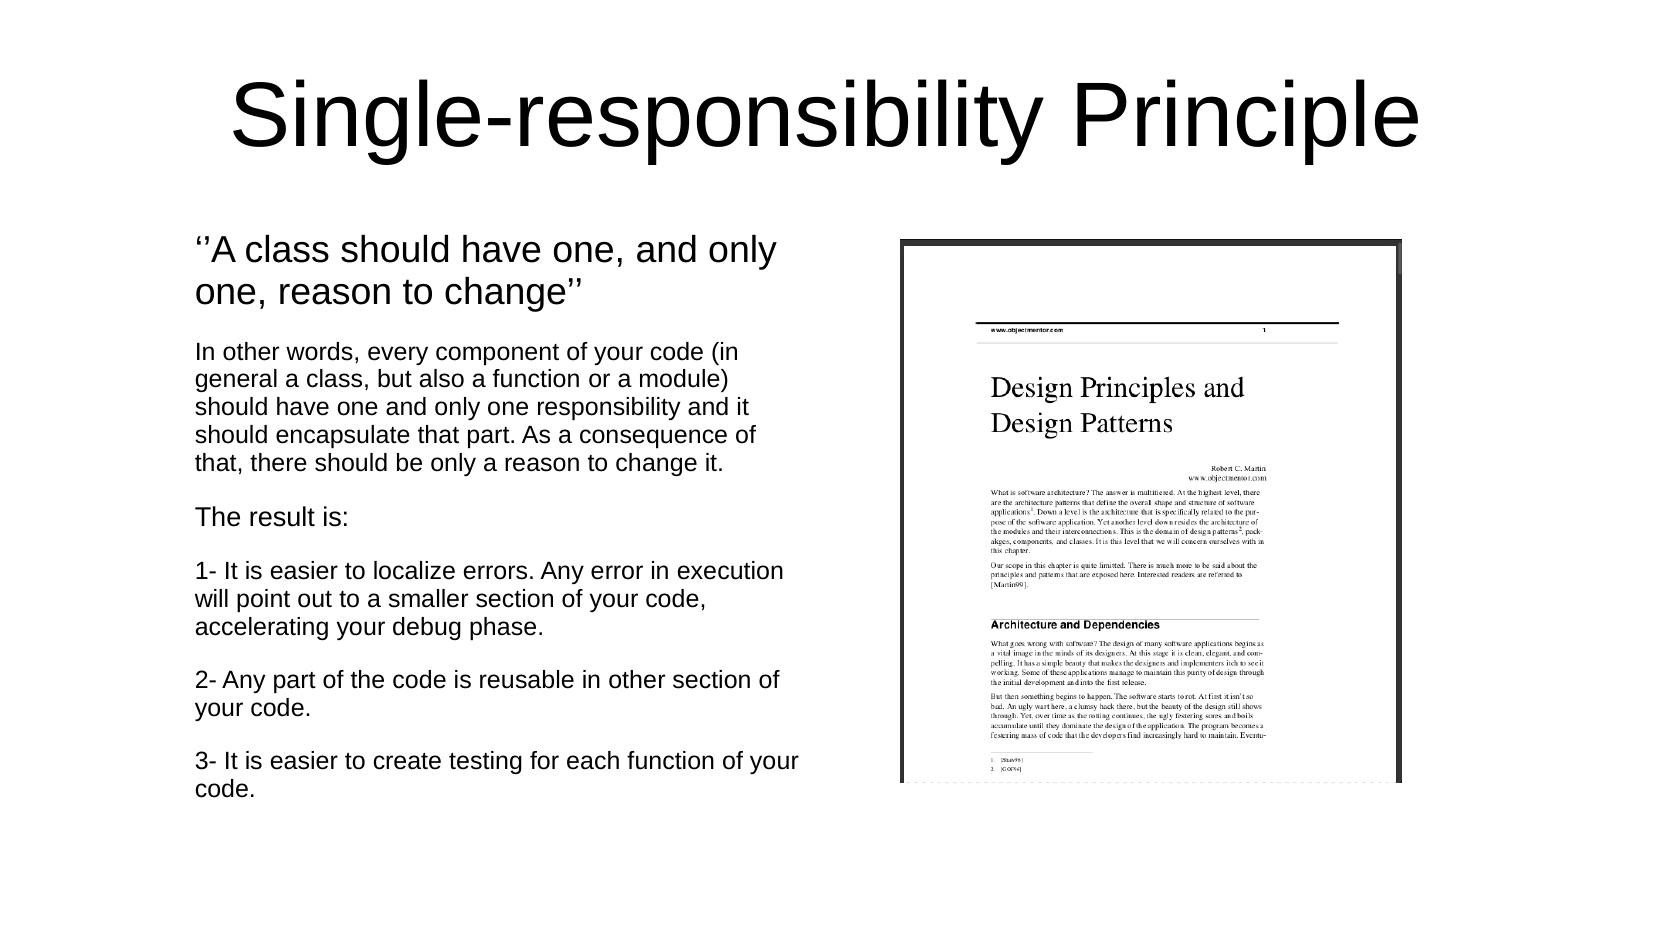

# Single-responsibility Principle
‘’A class should have one, and only one, reason to change’’
In other words, every component of your code (in general a class, but also a function or a module) should have one and only one responsibility and it should encapsulate that part. As a consequence of that, there should be only a reason to change it.
The result is:
1- It is easier to localize errors. Any error in execution will point out to a smaller section of your code, accelerating your debug phase.
2- Any part of the code is reusable in other section of your code.
3- It is easier to create testing for each function of your code.